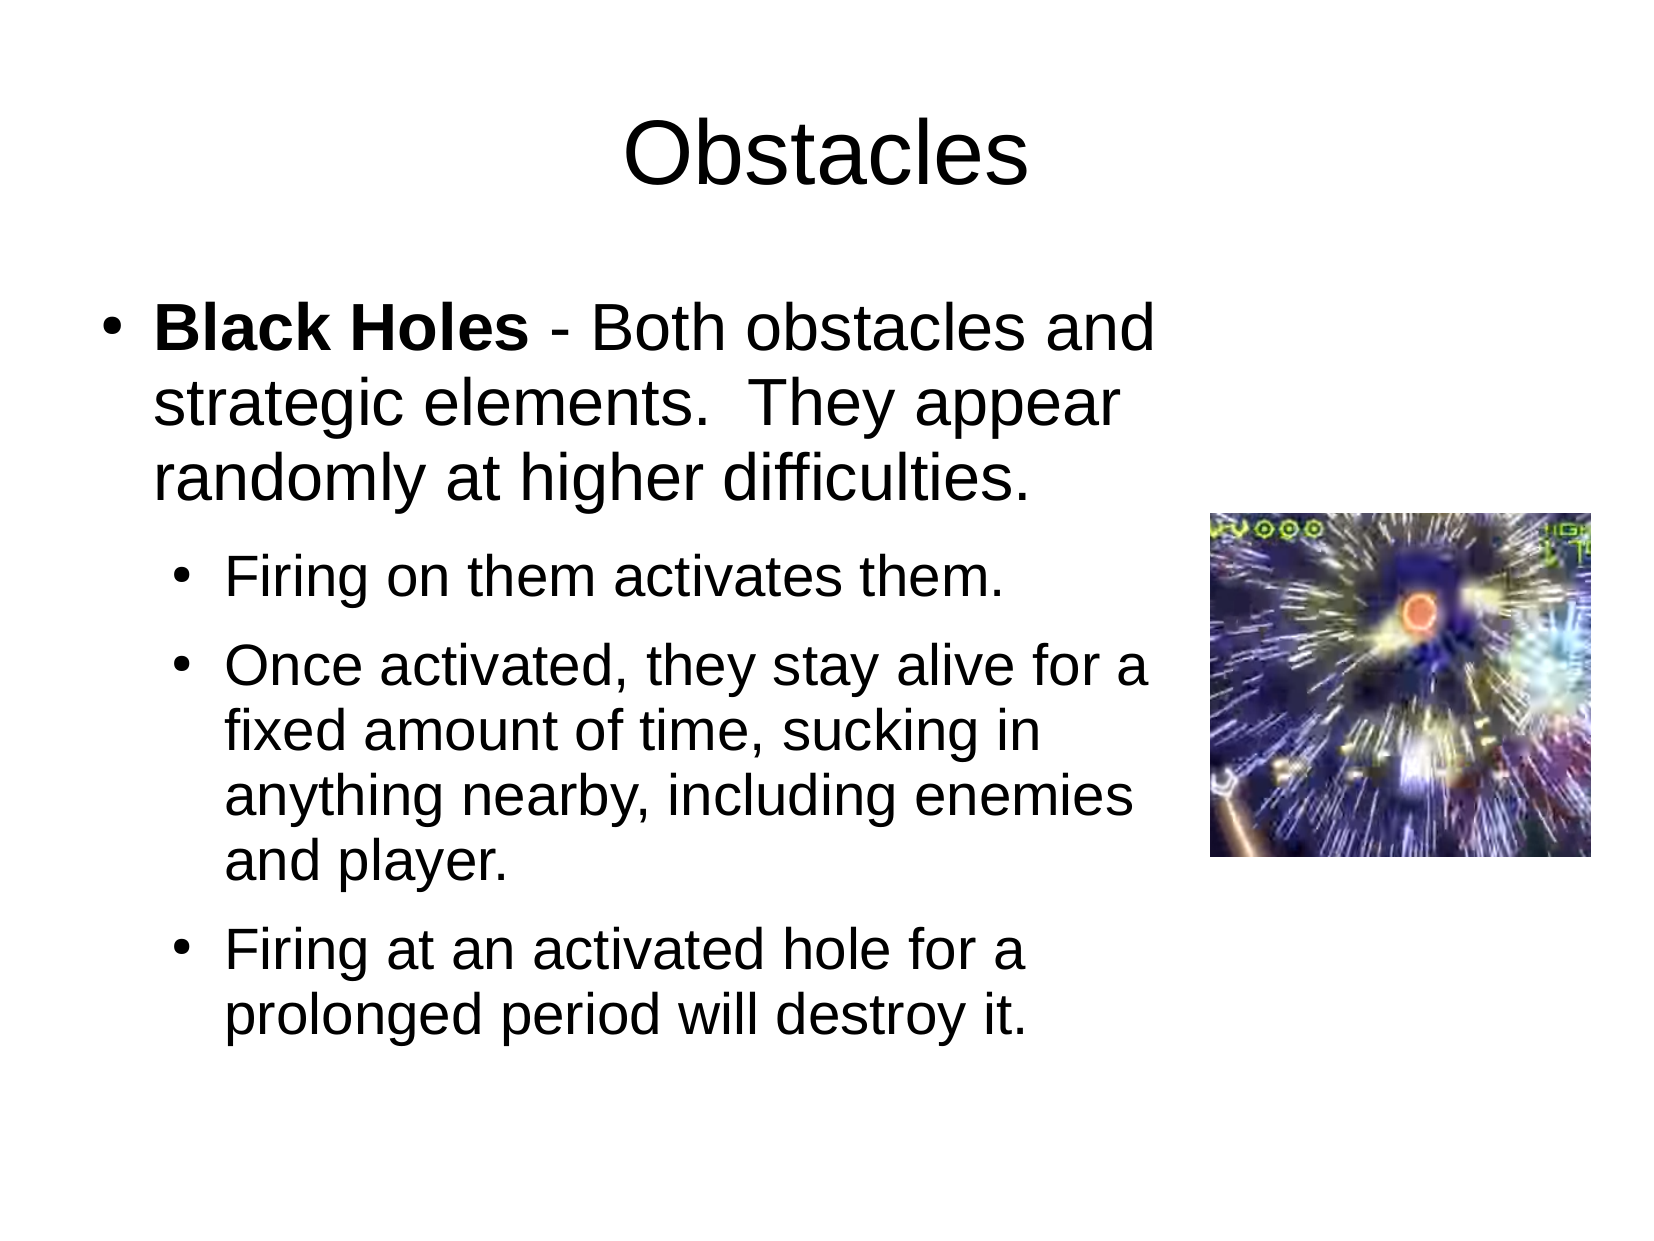

# Obstacles
Black Holes - Both obstacles and strategic elements. They appear randomly at higher difficulties.
Firing on them activates them.
Once activated, they stay alive for a fixed amount of time, sucking in anything nearby, including enemies and player.
Firing at an activated hole for a prolonged period will destroy it.